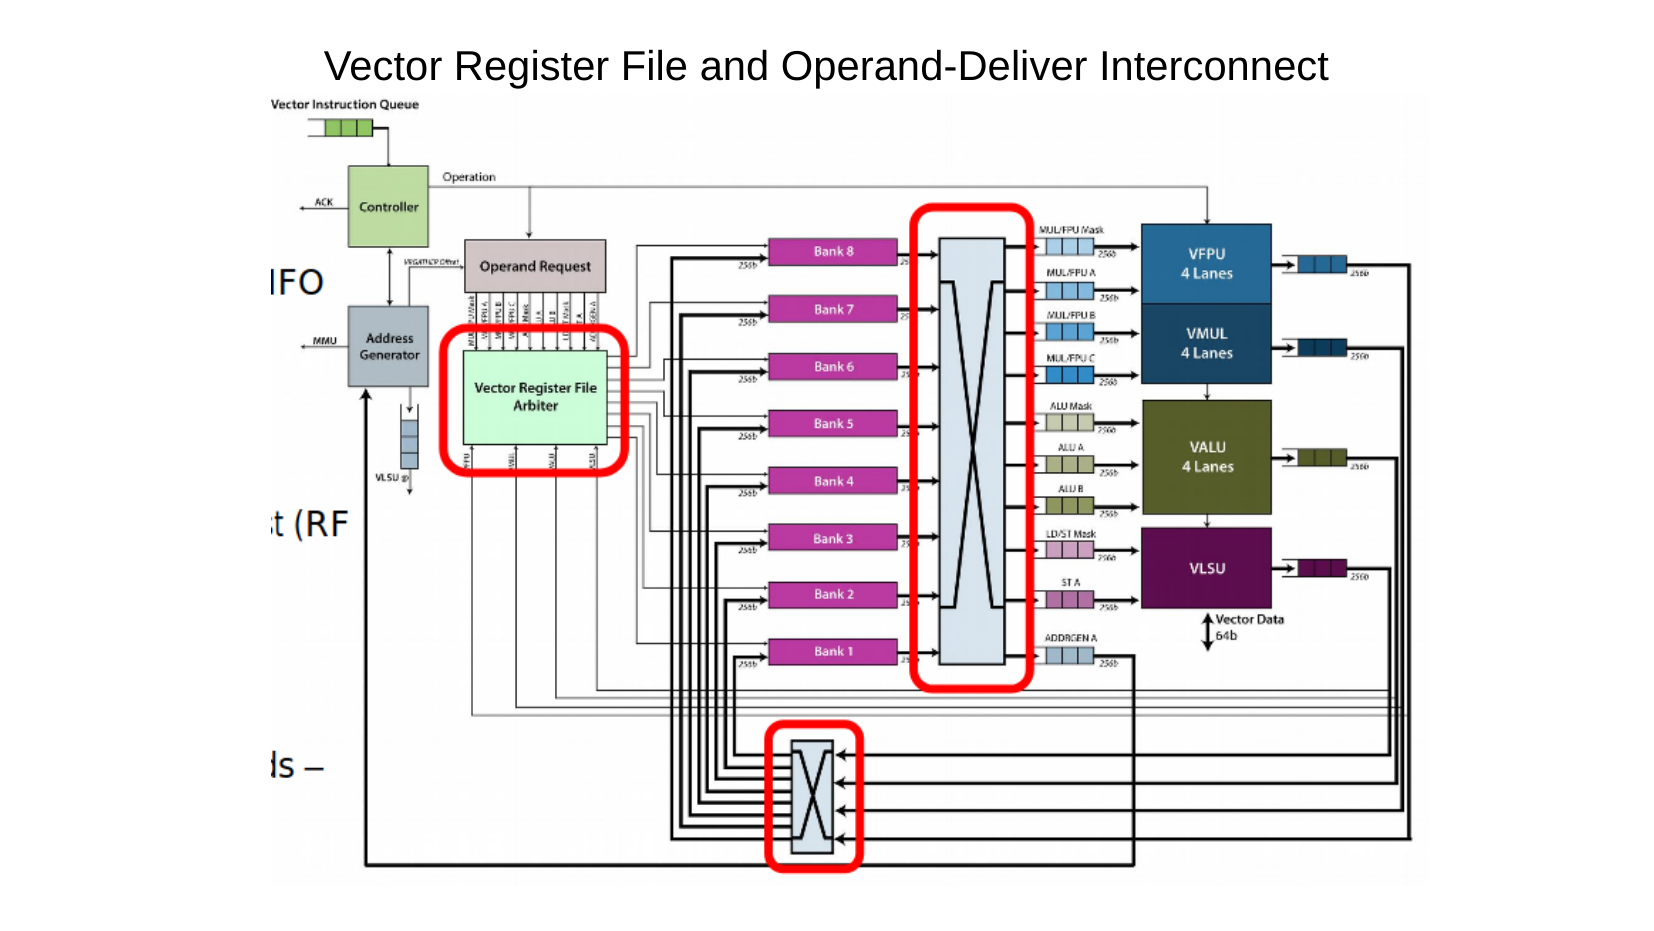

# Vector Register File and Operand-Deliver Interconnect